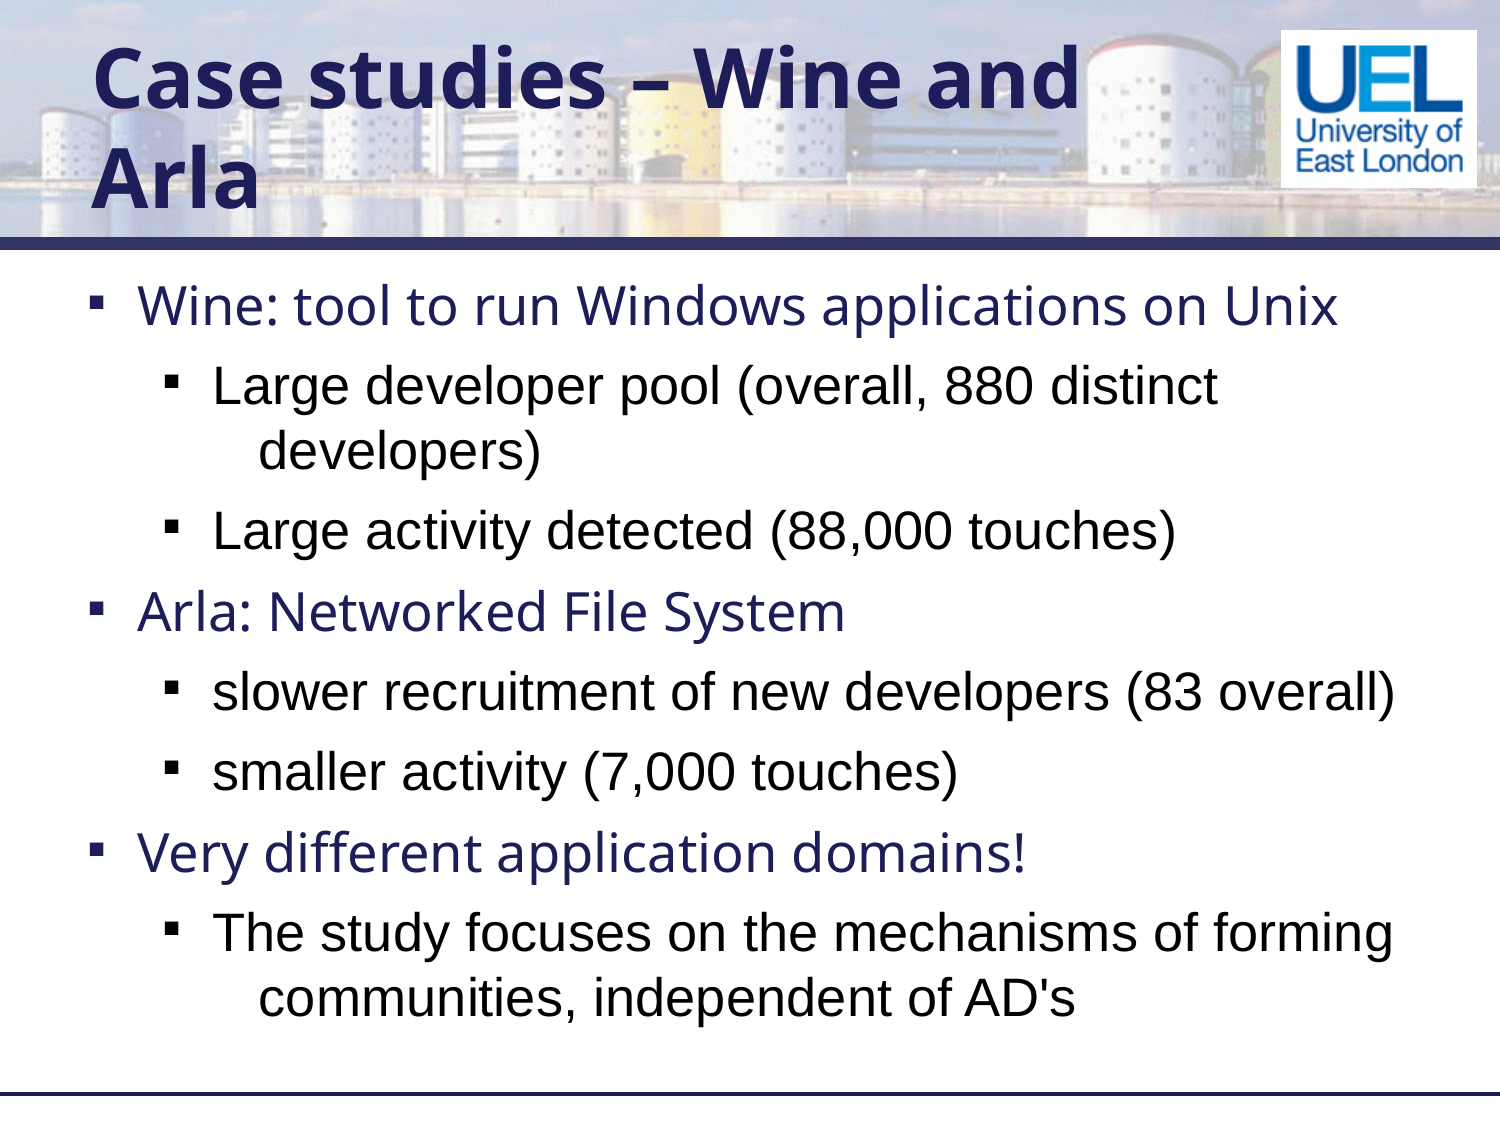

# Case studies – Wine and Arla
Wine: tool to run Windows applications on Unix
Large developer pool (overall, 880 distinct developers)
Large activity detected (88,000 touches)
Arla: Networked File System
slower recruitment of new developers (83 overall)
smaller activity (7,000 touches)
Very different application domains!
The study focuses on the mechanisms of forming communities, independent of AD's